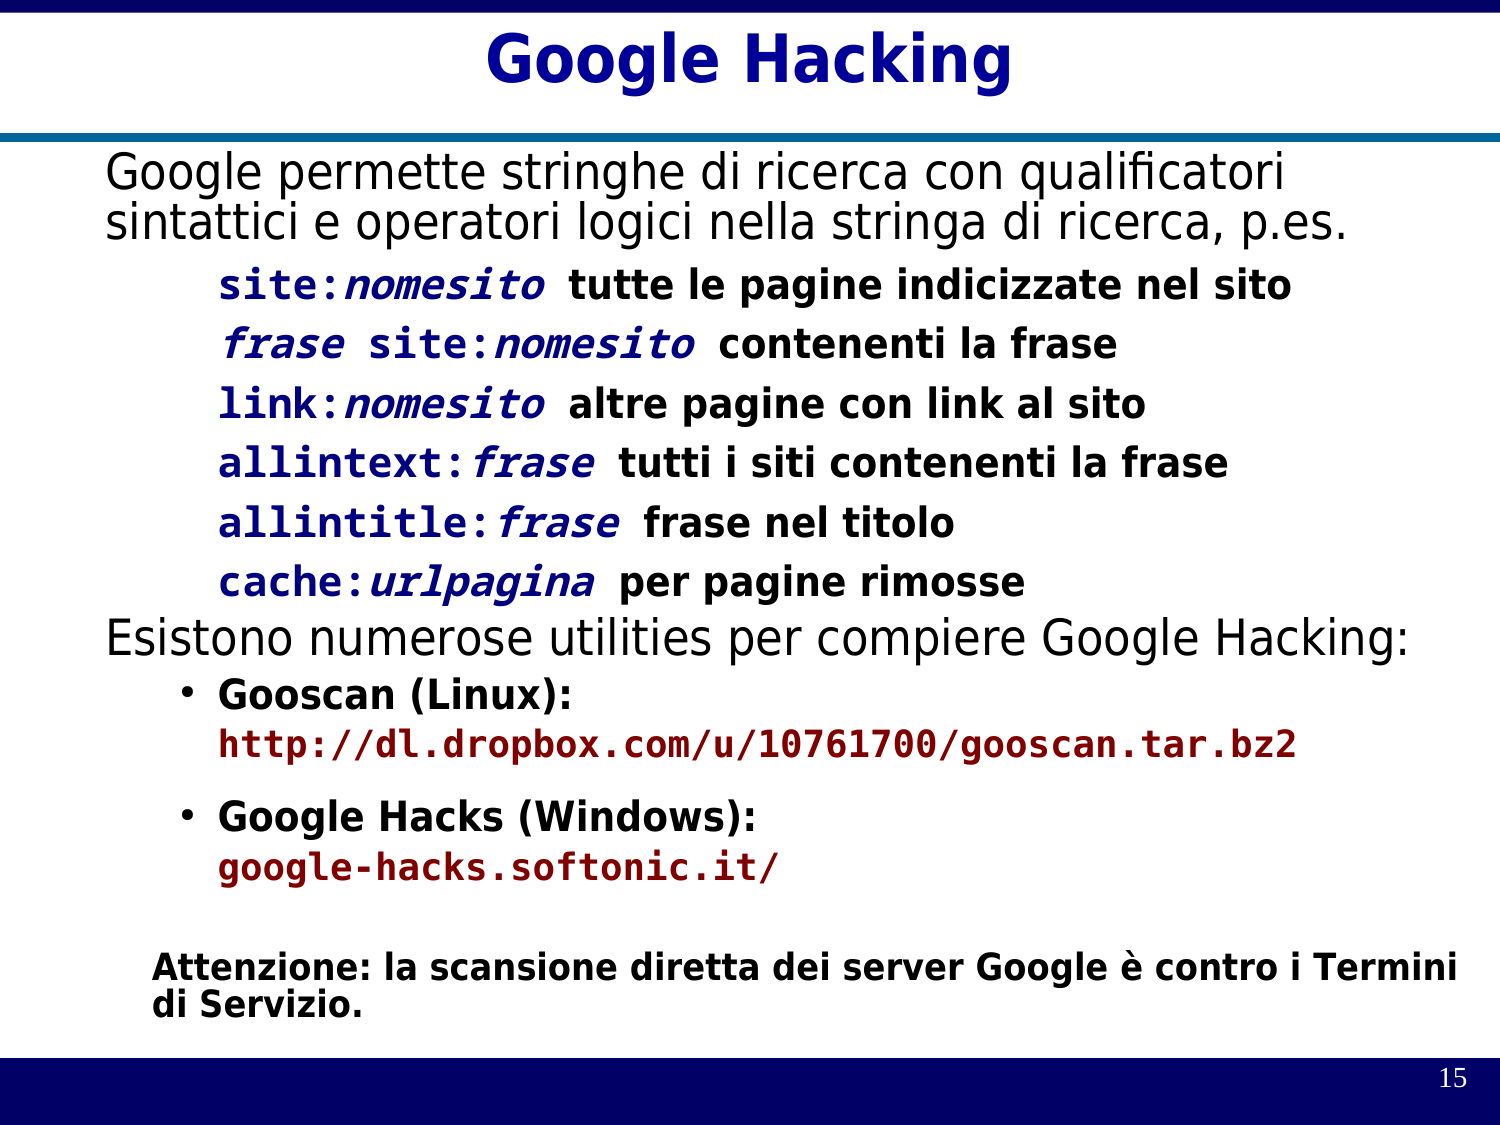

# Google Hacking
Google permette stringhe di ricerca con qualificatori sintattici e operatori logici nella stringa di ricerca, p.es.
site:nomesito tutte le pagine indicizzate nel sito
frase site:nomesito contenenti la frase
link:nomesito altre pagine con link al sito
allintext:frase tutti i siti contenenti la frase
allintitle:frase frase nel titolo
cache:urlpagina per pagine rimosse
Esistono numerose utilities per compiere Google Hacking:
Gooscan (Linux):
http://dl.dropbox.com/u/10761700/gooscan.tar.bz2
Google Hacks (Windows):
google-hacks.softonic.it/
Attenzione: la scansione diretta dei server Google è contro i Termini di Servizio.